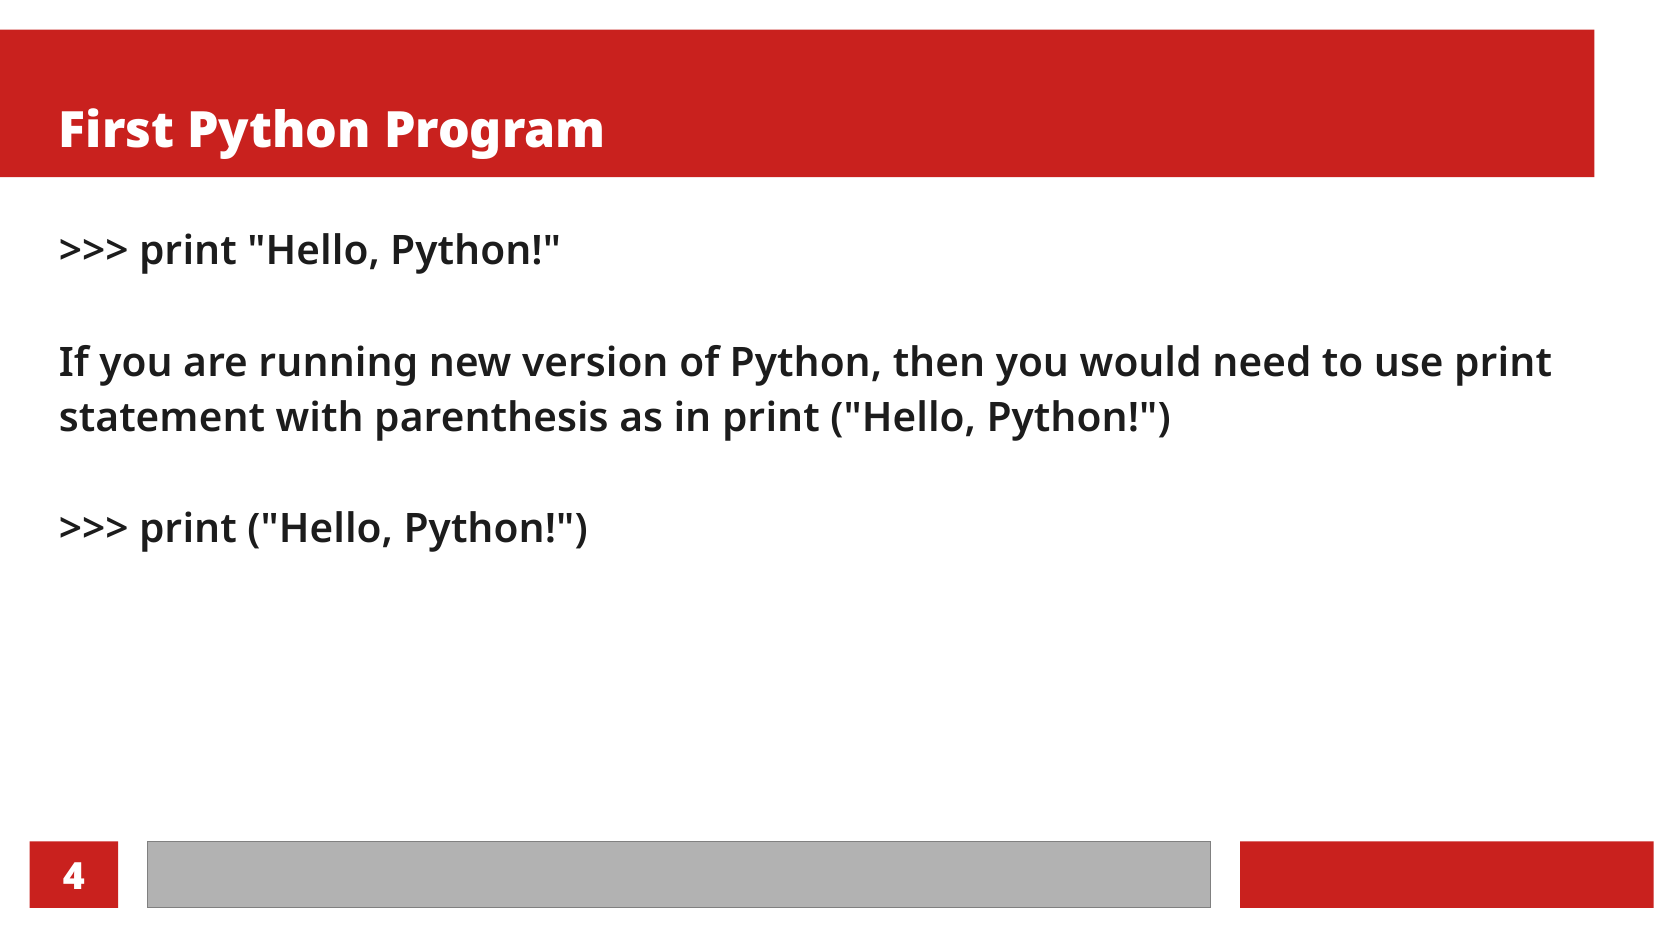

# First Python Program
>>> print "Hello, Python!"
If you are running new version of Python, then you would need to use print statement with parenthesis as in print ("Hello, Python!")
>>> print ("Hello, Python!")
4